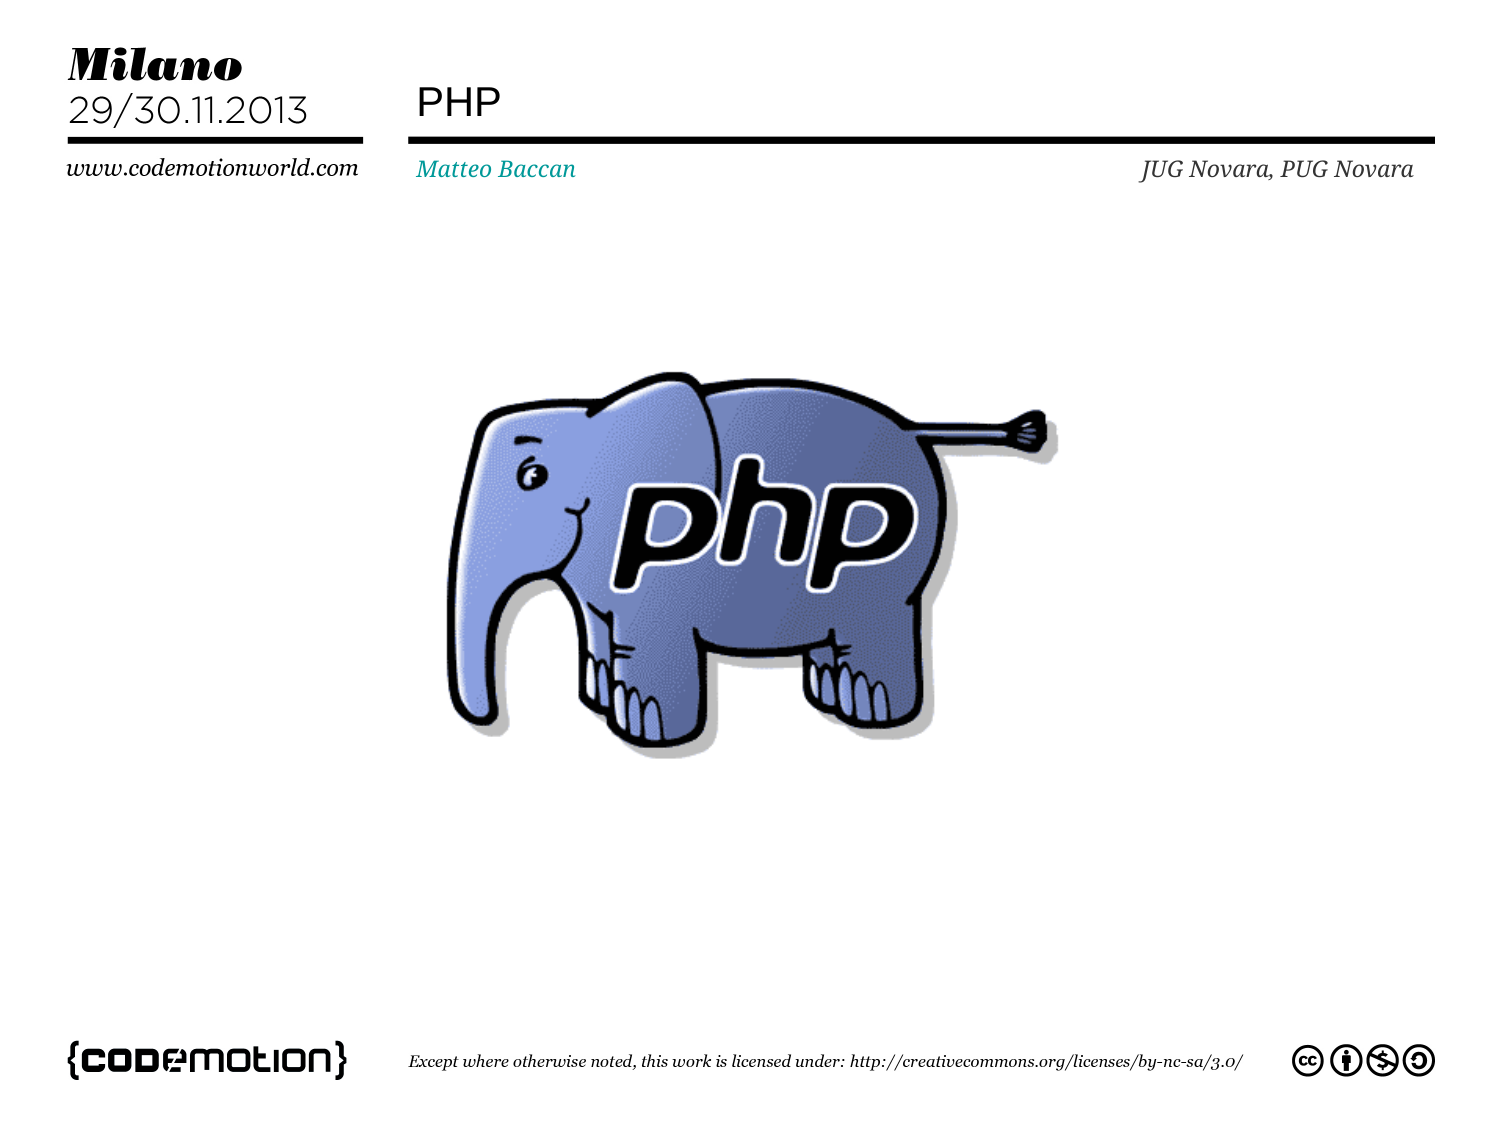

# PHP
Matteo Baccan
JUG Novara, PUG Novara